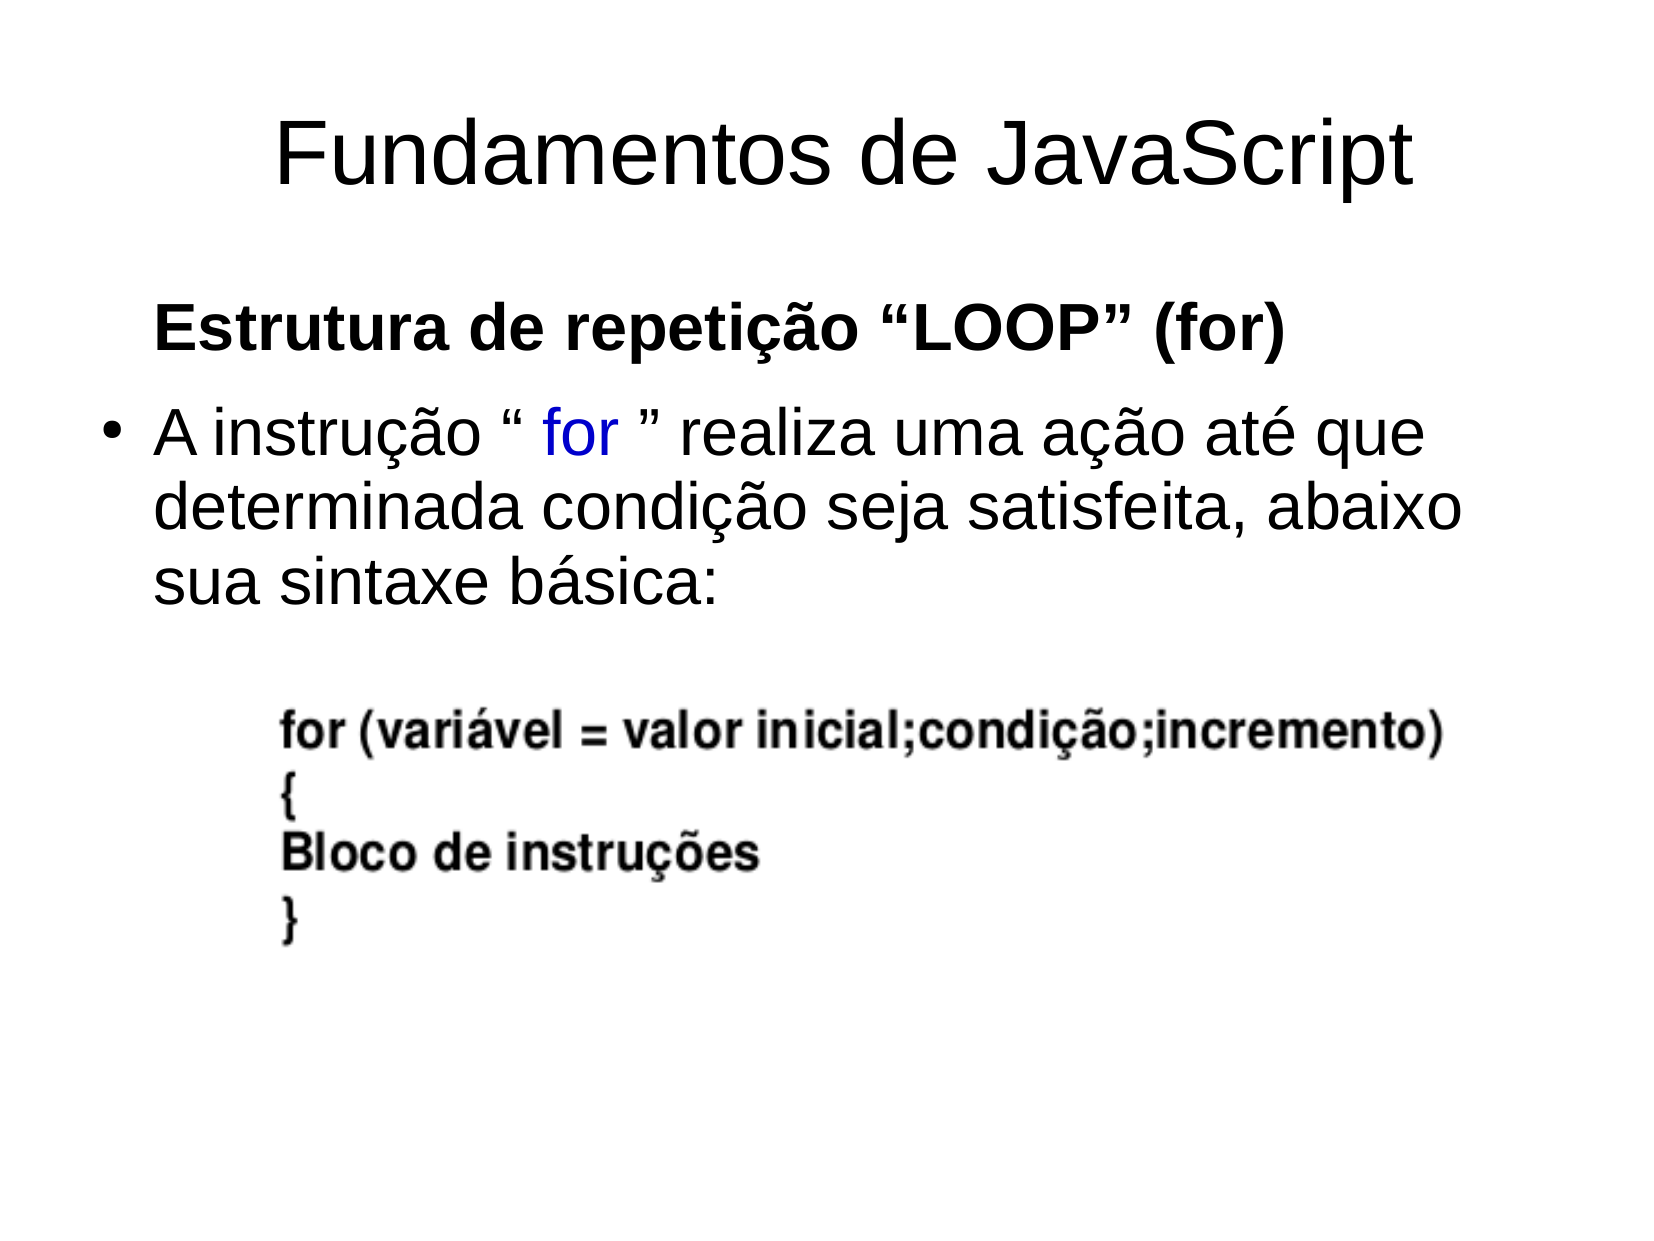

# Fundamentos de JavaScript
Estrutura de repetição “LOOP” (for)
A instrução “ for ” realiza uma ação até que determinada condição seja satisfeita, abaixo sua sintaxe básica: